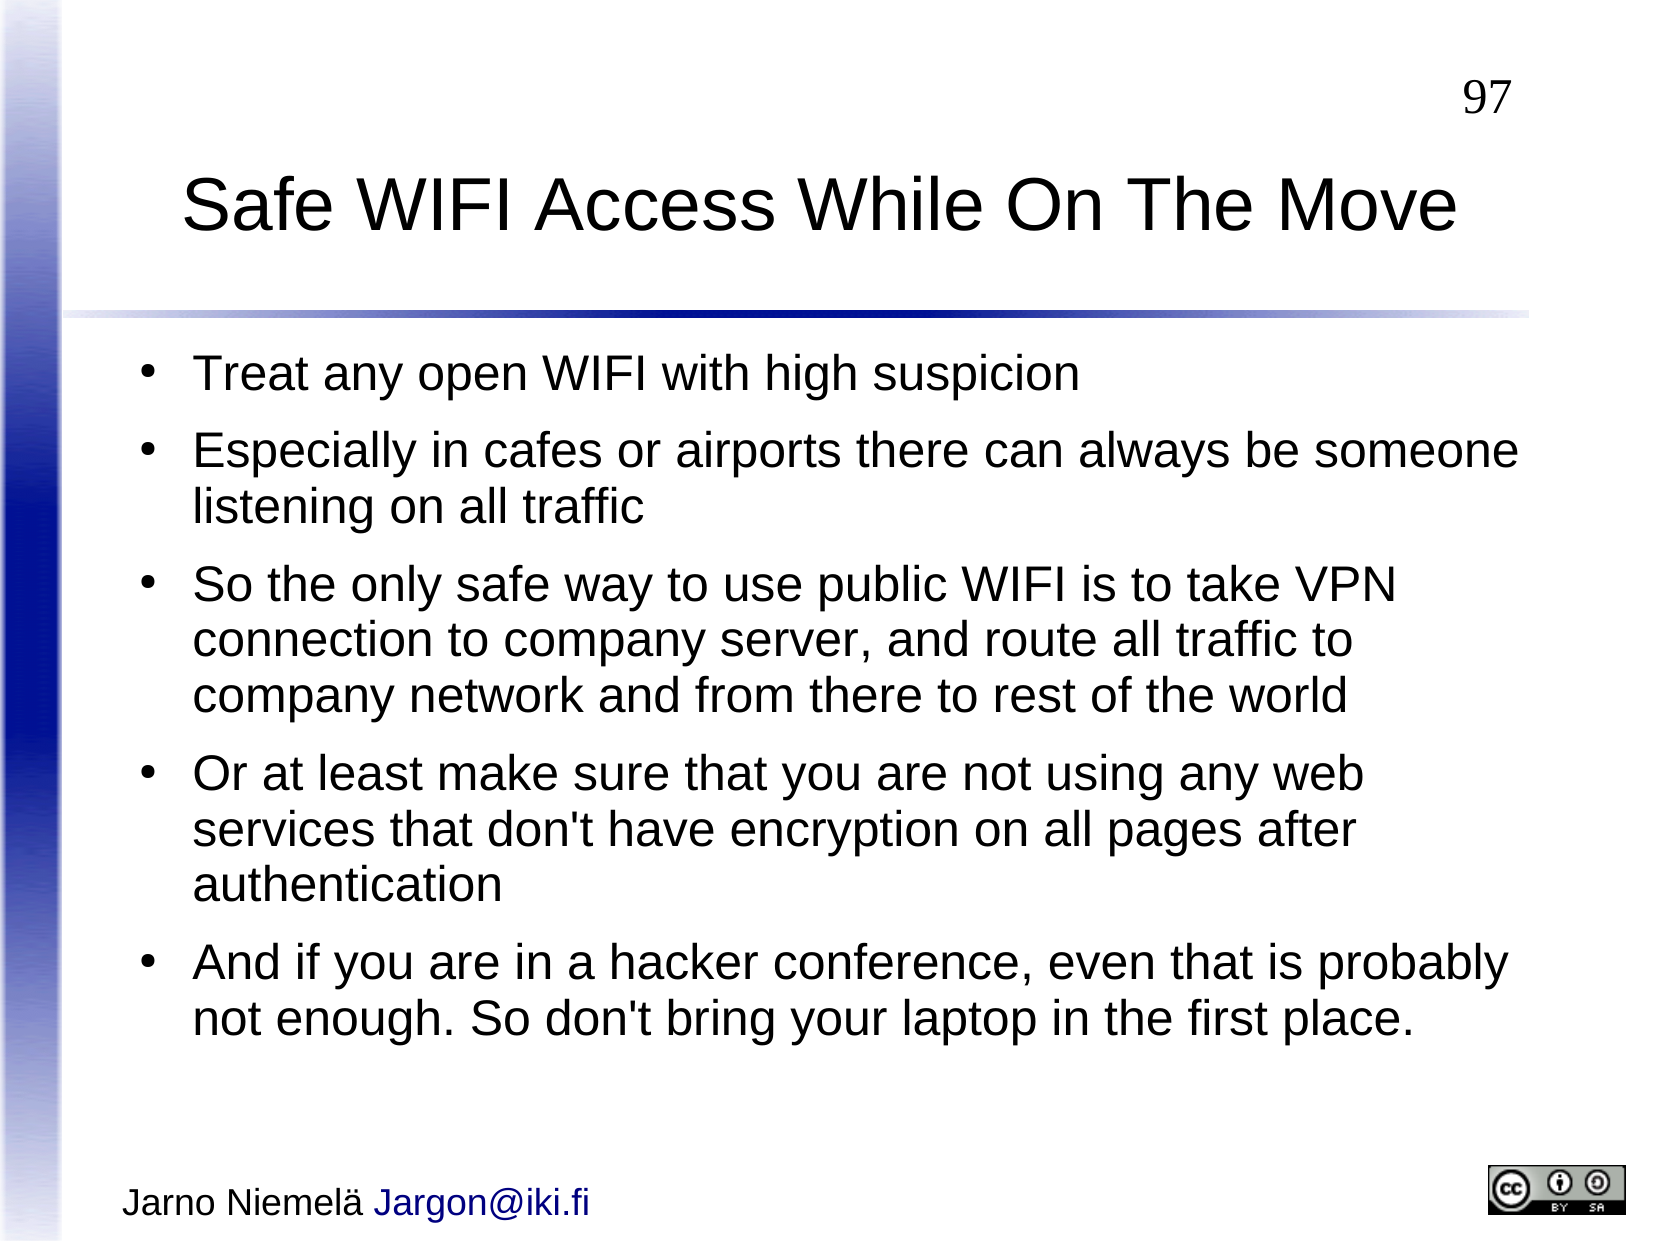

# Safe WIFI Access While On The Move
Treat any open WIFI with high suspicion
Especially in cafes or airports there can always be someone listening on all traffic
So the only safe way to use public WIFI is to take VPN connection to company server, and route all traffic to company network and from there to rest of the world
Or at least make sure that you are not using any web services that don't have encryption on all pages after authentication
And if you are in a hacker conference, even that is probably not enough. So don't bring your laptop in the first place.